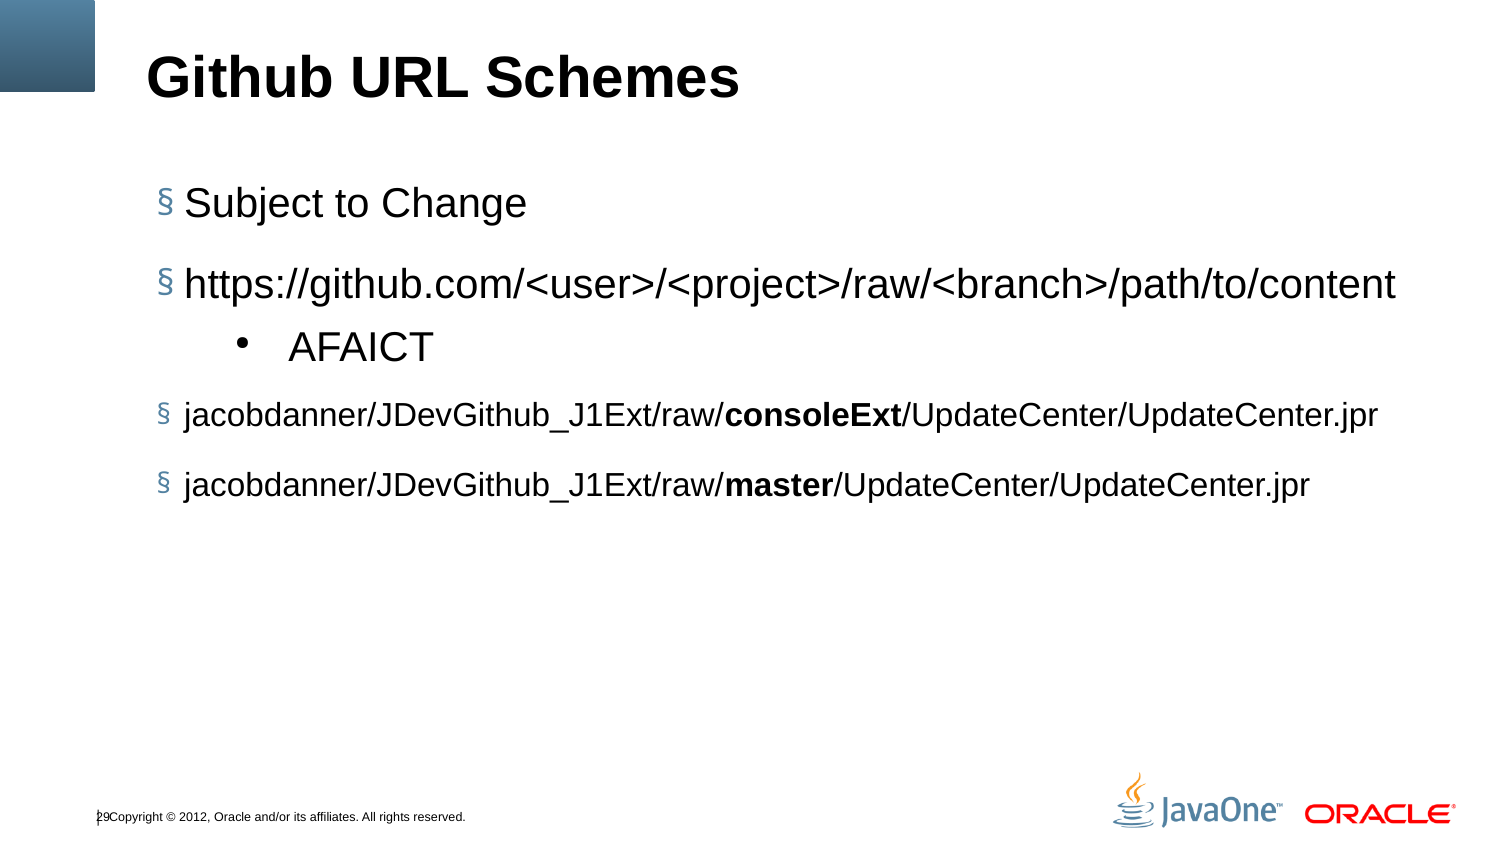

# Github URL Schemes
Subject to Change
https://github.com/<user>/<project>/raw/<branch>/path/to/content
AFAICT
jacobdanner/JDevGithub_J1Ext/raw/consoleExt/UpdateCenter/UpdateCenter.jpr
jacobdanner/JDevGithub_J1Ext/raw/master/UpdateCenter/UpdateCenter.jpr